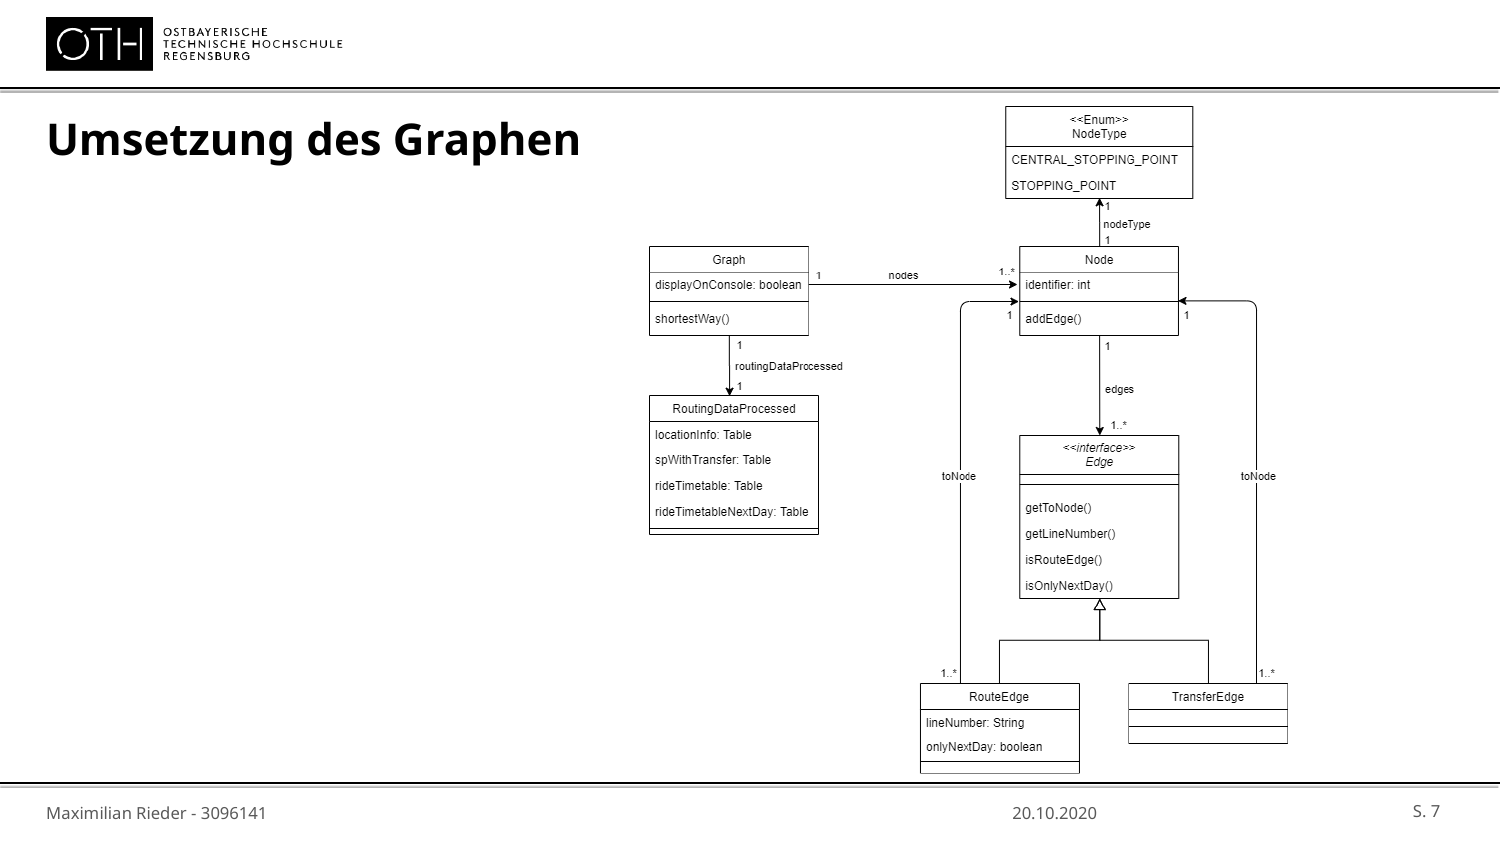

# Umsetzung des Graphen
S.
Maximilian Rieder - 3096141
20.10.2020